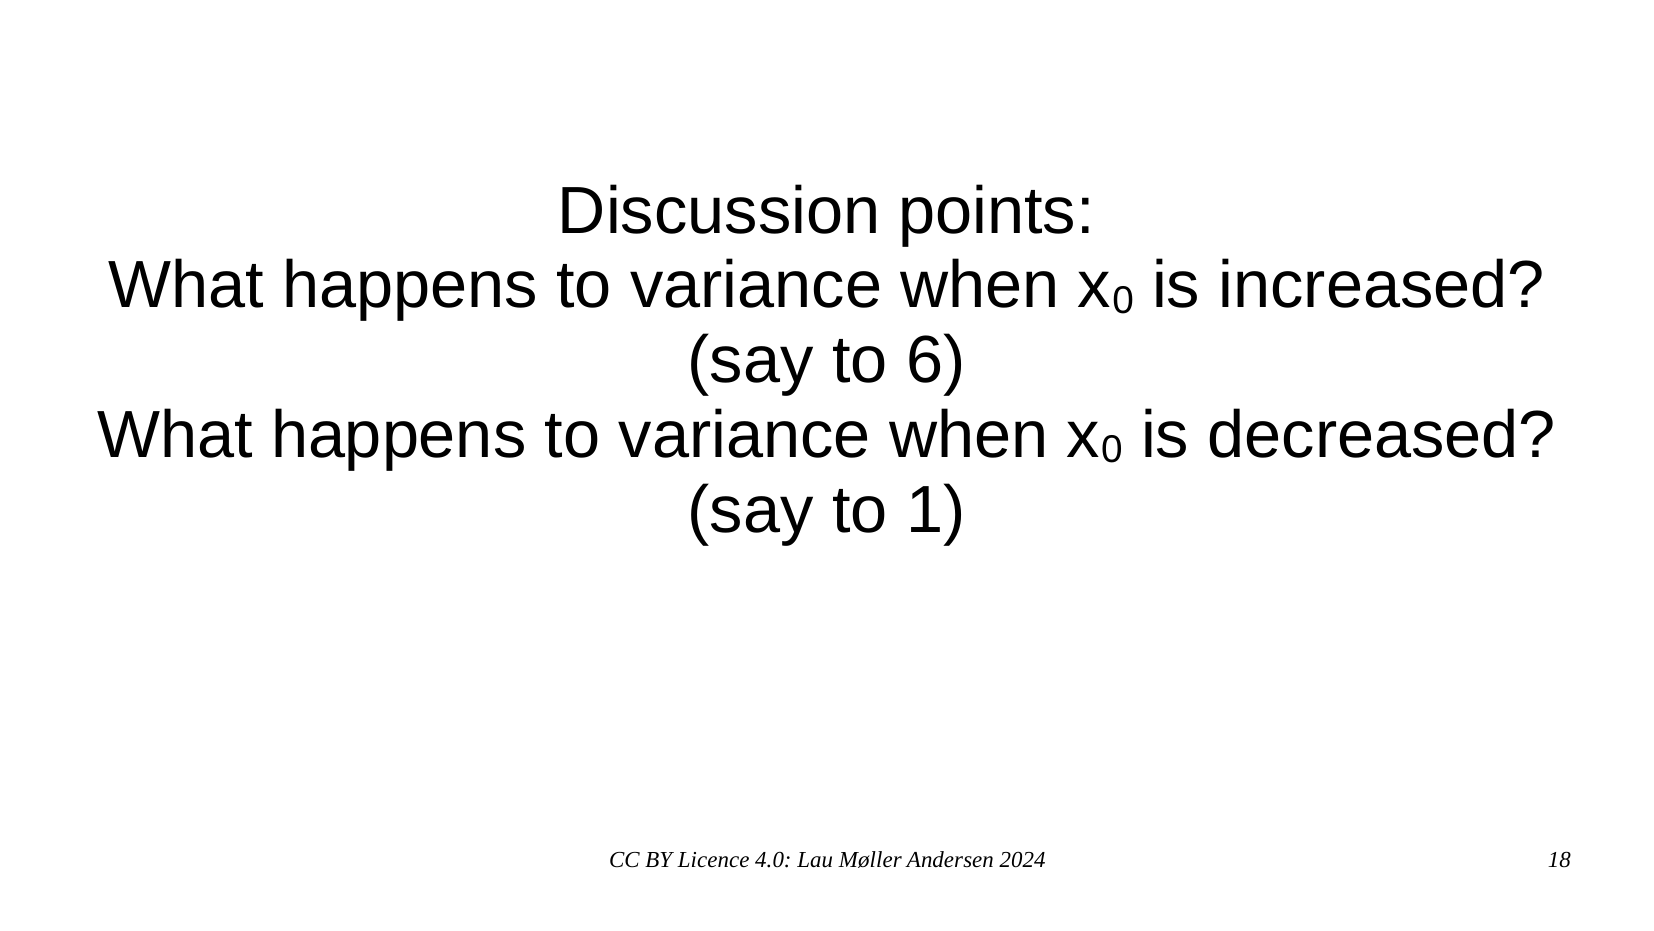

# Discussion points:
What happens to variance when x0 is increased? (say to 6)
What happens to variance when x0 is decreased? (say to 1)
CC BY Licence 4.0: Lau Møller Andersen 2024
18